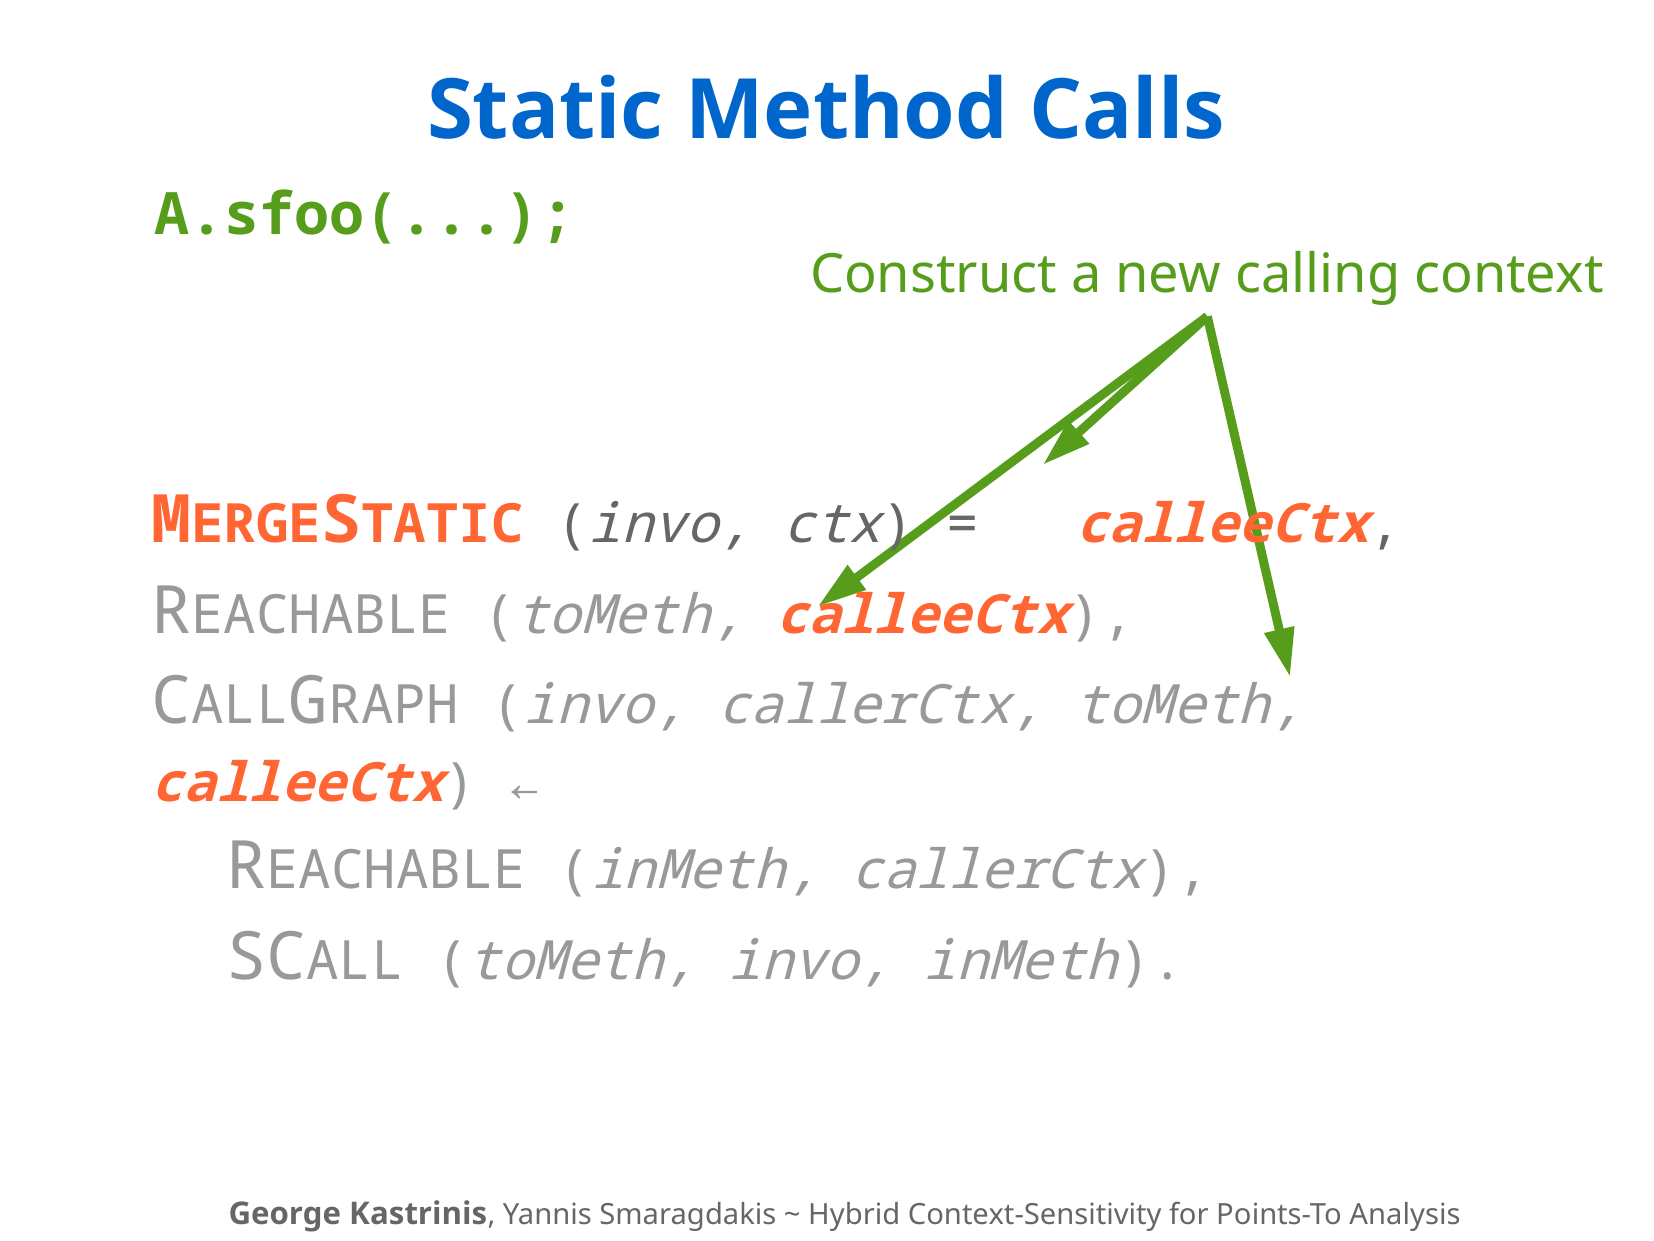

Static Method Calls
A.sfoo(...);
Construct a new calling context
MERGESTATIC (invo, ctx) = calleeCtx,
REACHABLE (toMeth, calleeCtx),
CALLGRAPH (invo, callerCtx, toMeth, calleeCtx) ←
	REACHABLE (inMeth, callerCtx),
	SCALL (toMeth, invo, inMeth).